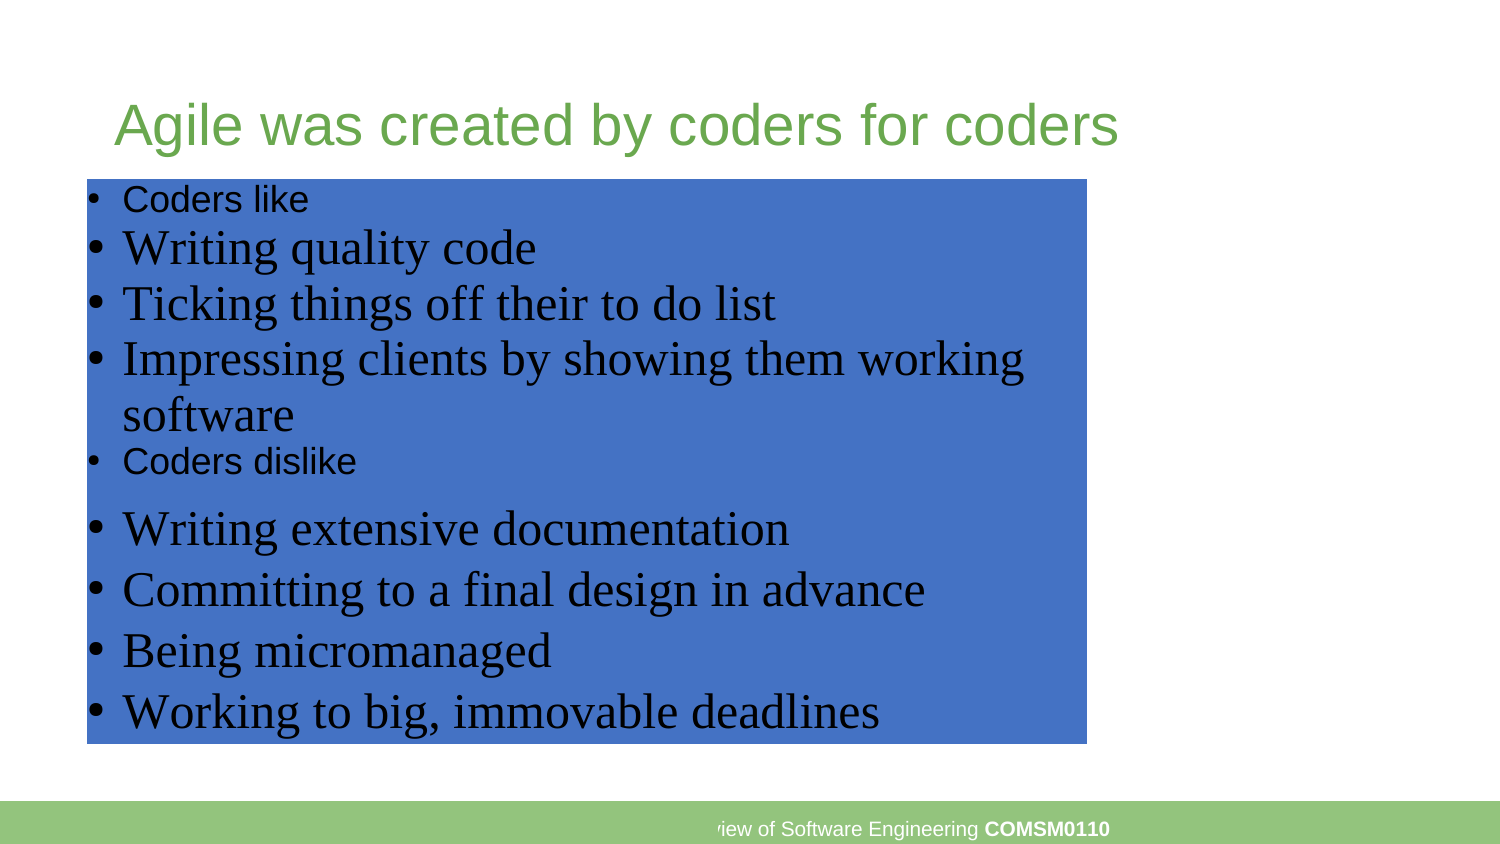

# Agile was created by coders for coders
| Coders like |
| --- |
| Writing quality code |
| Ticking things off their to do list |
| Impressing clients by showing them working software |
| Coders dislike |
| --- |
| Writing extensive documentation |
| Committing to a final design in advance |
| Being micromanaged |
| Working to big, immovable deadlines |